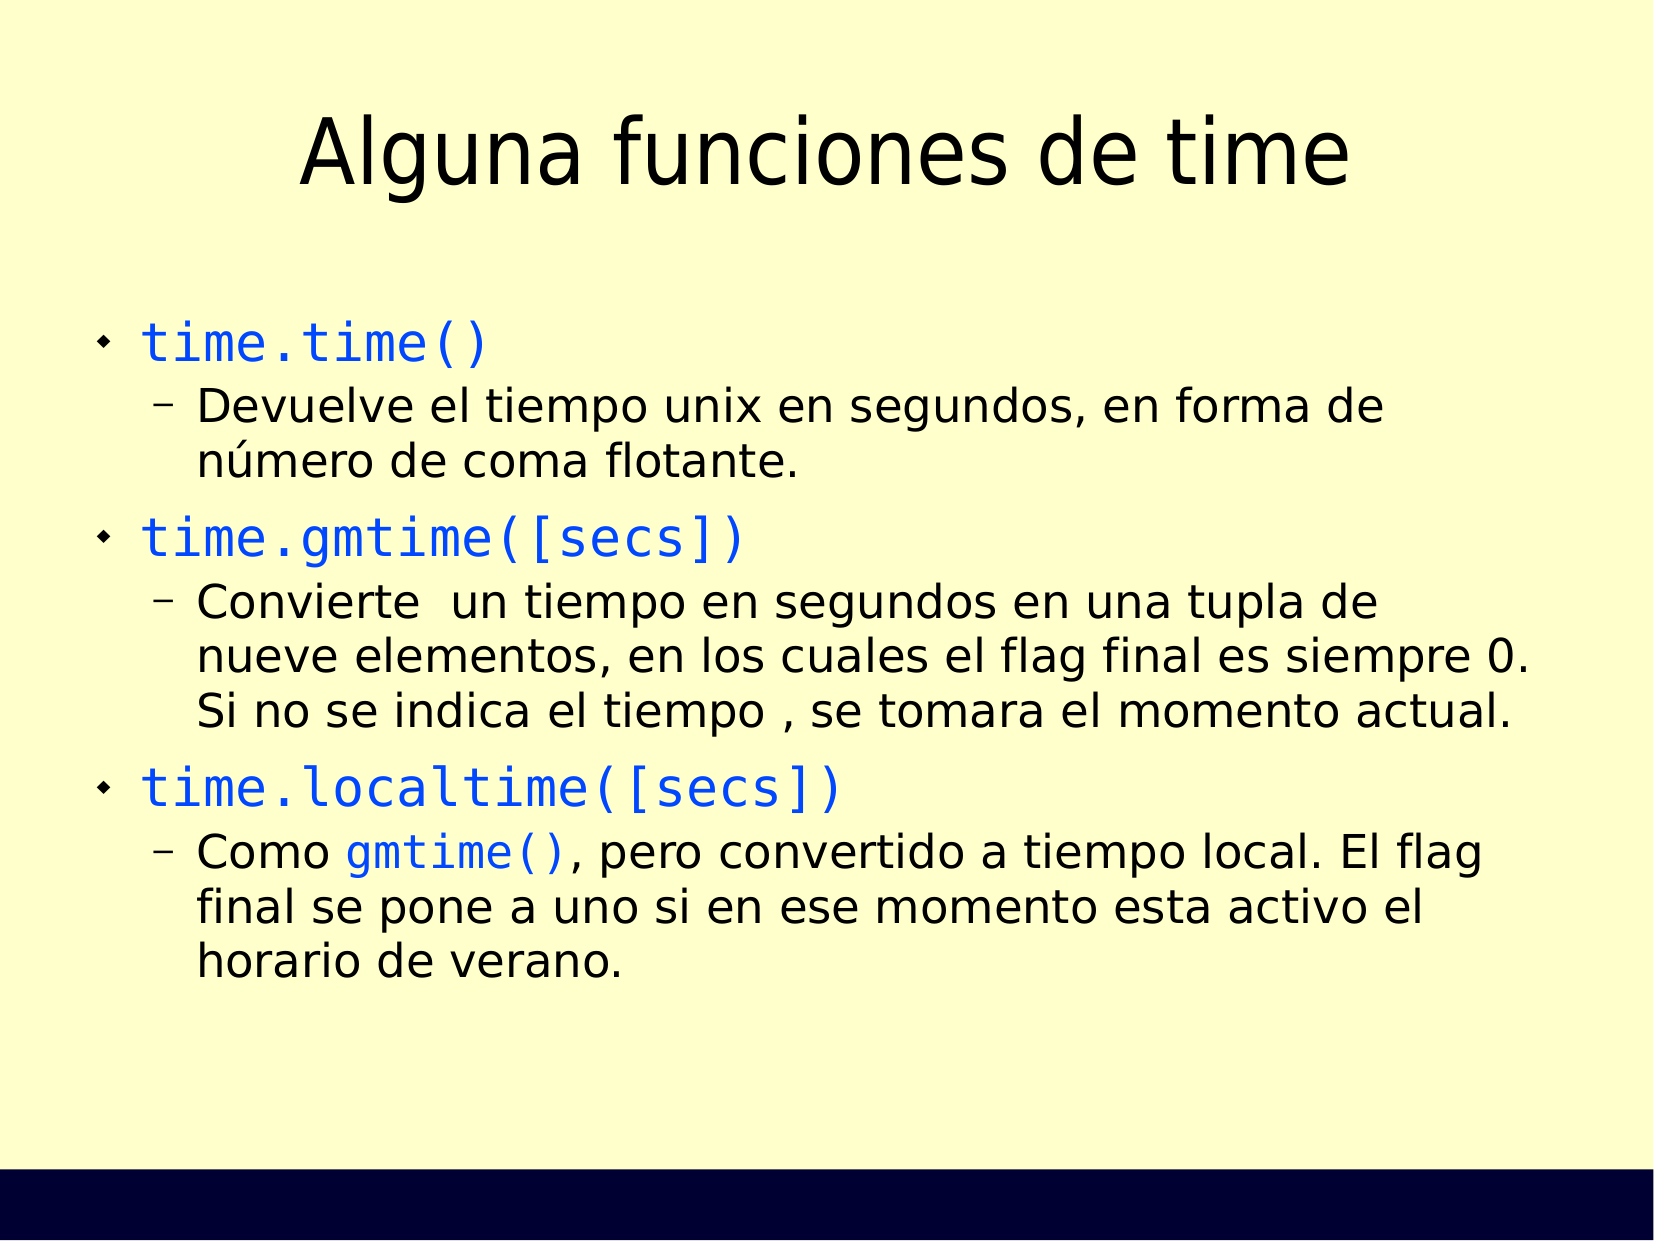

# Alguna funciones de time
time.time()
Devuelve el tiempo unix en segundos, en forma de número de coma flotante.
time.gmtime([secs])
Convierte un tiempo en segundos en una tupla de nueve elementos, en los cuales el flag final es siempre 0. Si no se indica el tiempo , se tomara el momento actual.
time.localtime([secs])
Como gmtime(), pero convertido a tiempo local. El flag final se pone a uno si en ese momento esta activo el horario de verano.